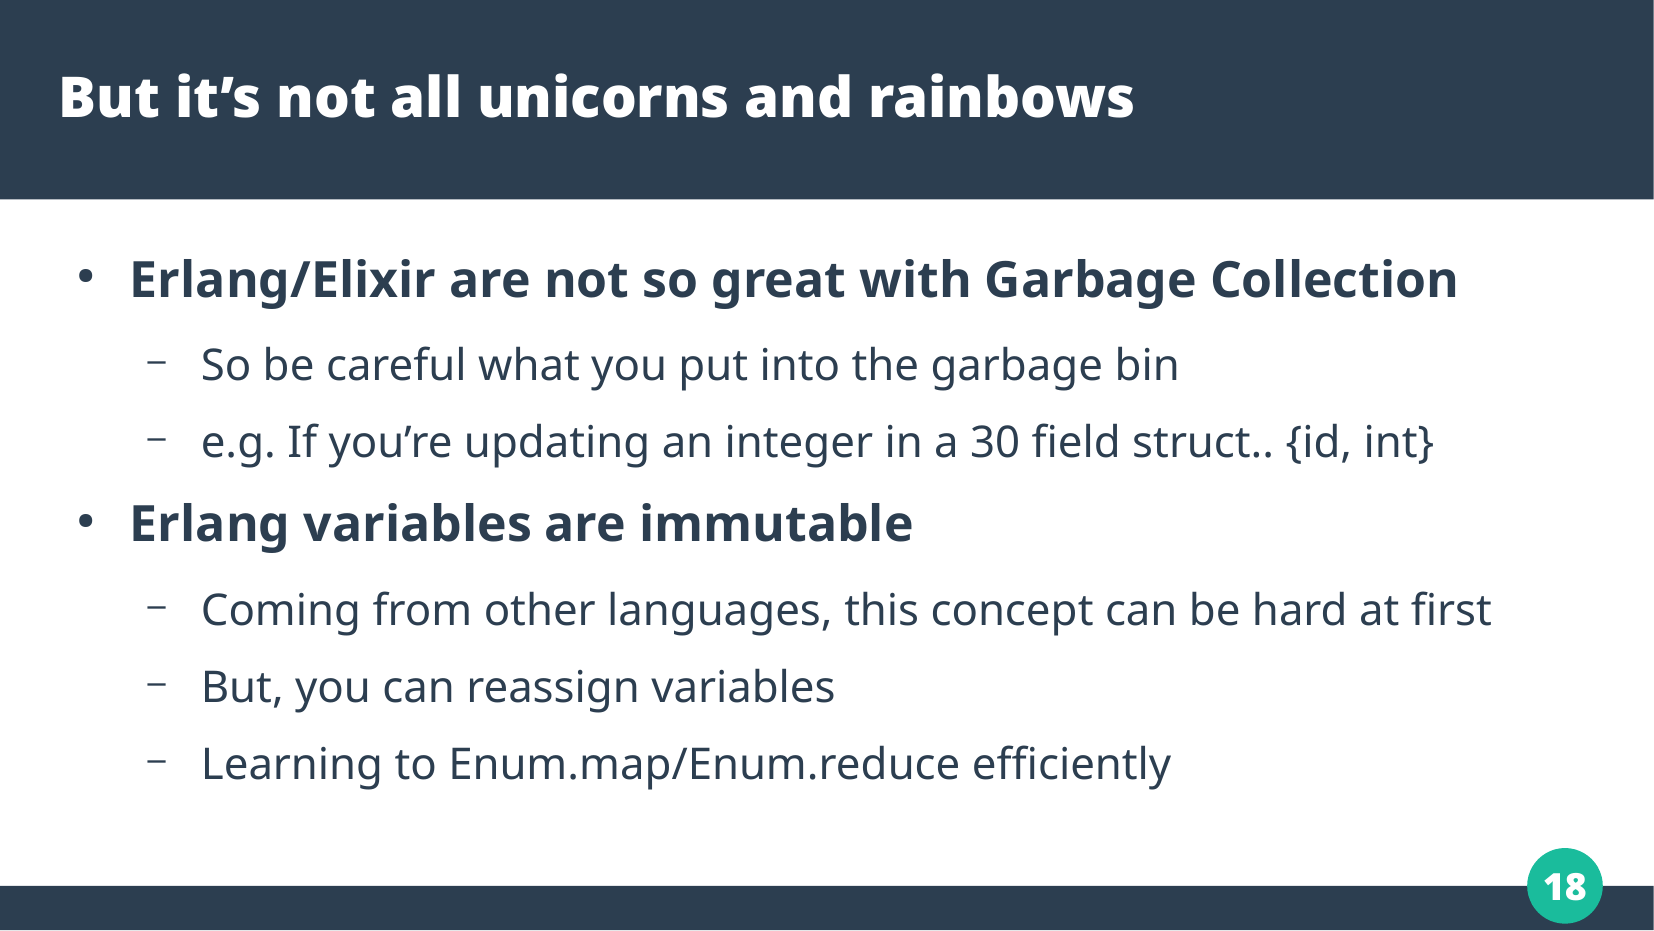

# But it’s not all unicorns and rainbows
Erlang/Elixir are not so great with Garbage Collection
So be careful what you put into the garbage bin
e.g. If you’re updating an integer in a 30 field struct.. {id, int}
Erlang variables are immutable
Coming from other languages, this concept can be hard at first
But, you can reassign variables
Learning to Enum.map/Enum.reduce efficiently